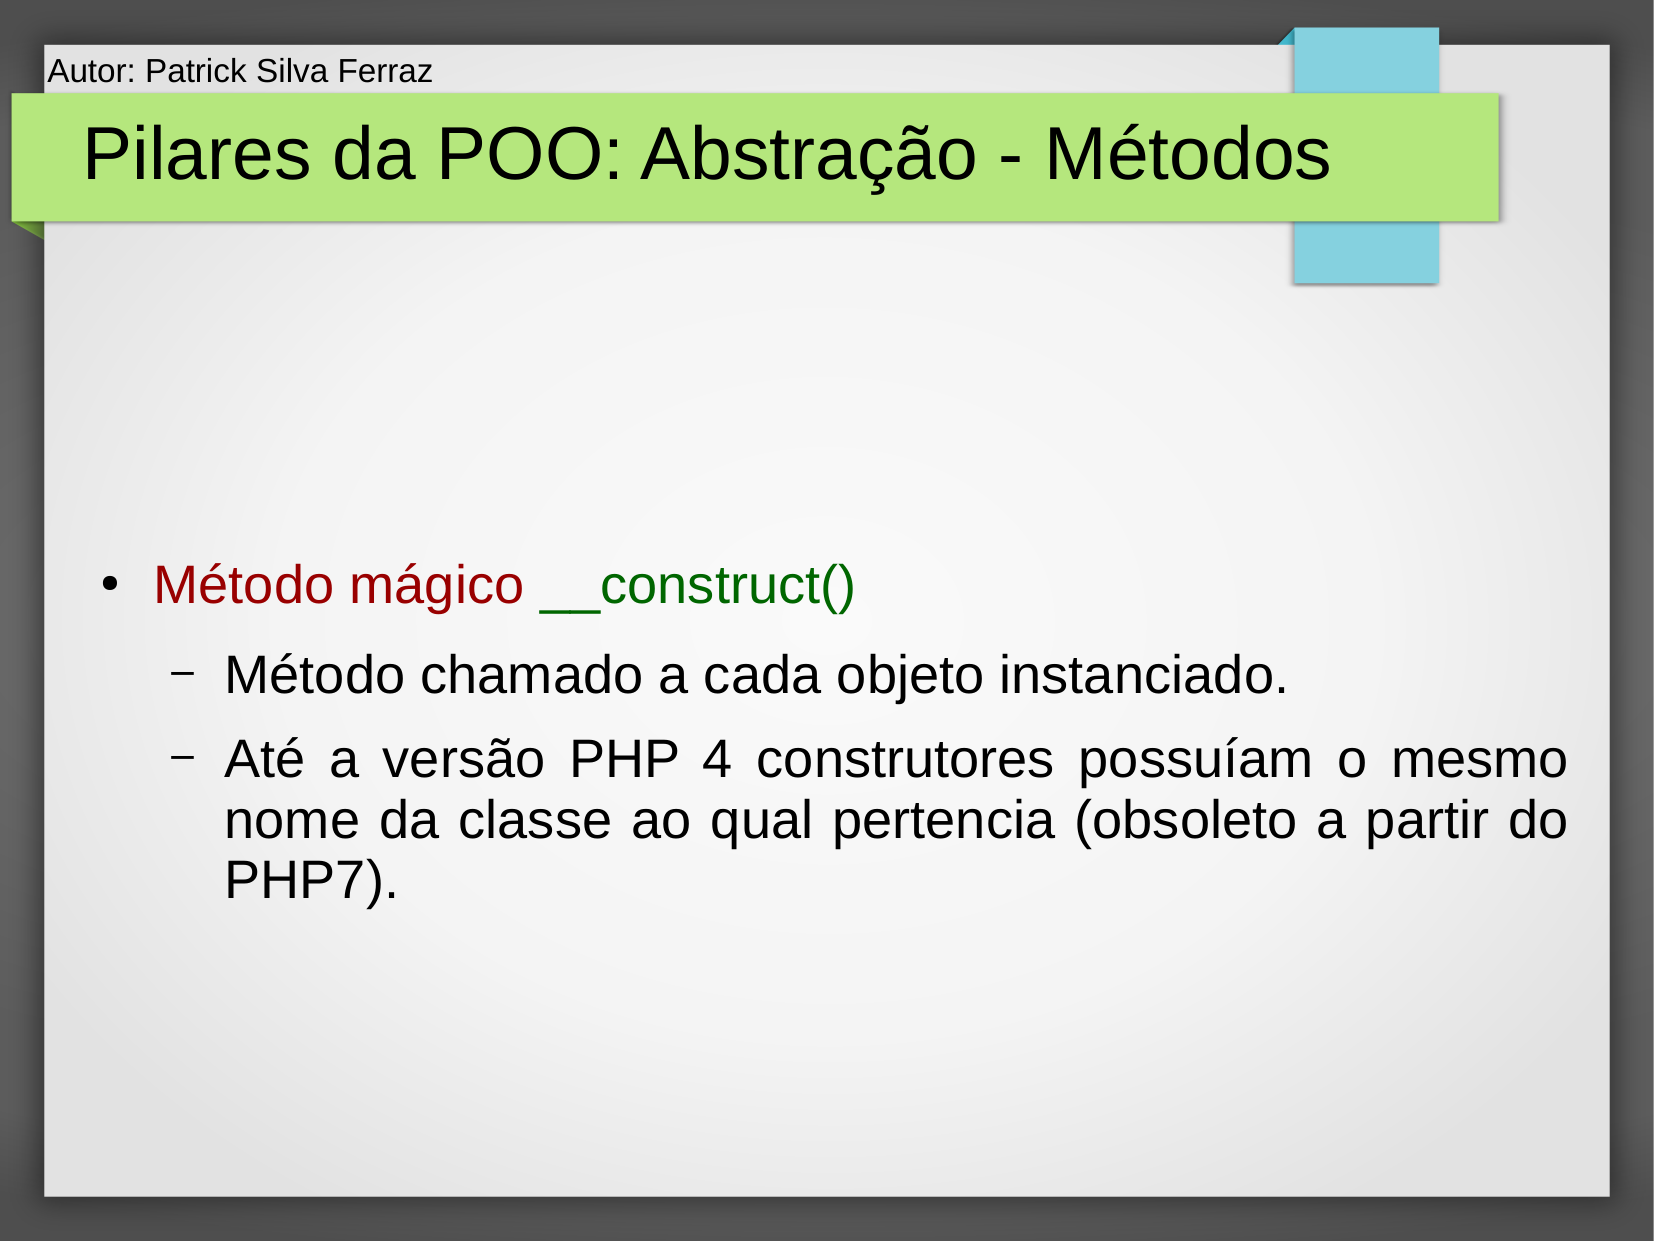

Autor: Patrick Silva Ferraz
# Pilares da POO: Abstração - Métodos
Método mágico __construct()
Método chamado a cada objeto instanciado.
Até a versão PHP 4 construtores possuíam o mesmo nome da classe ao qual pertencia (obsoleto a partir do PHP7).